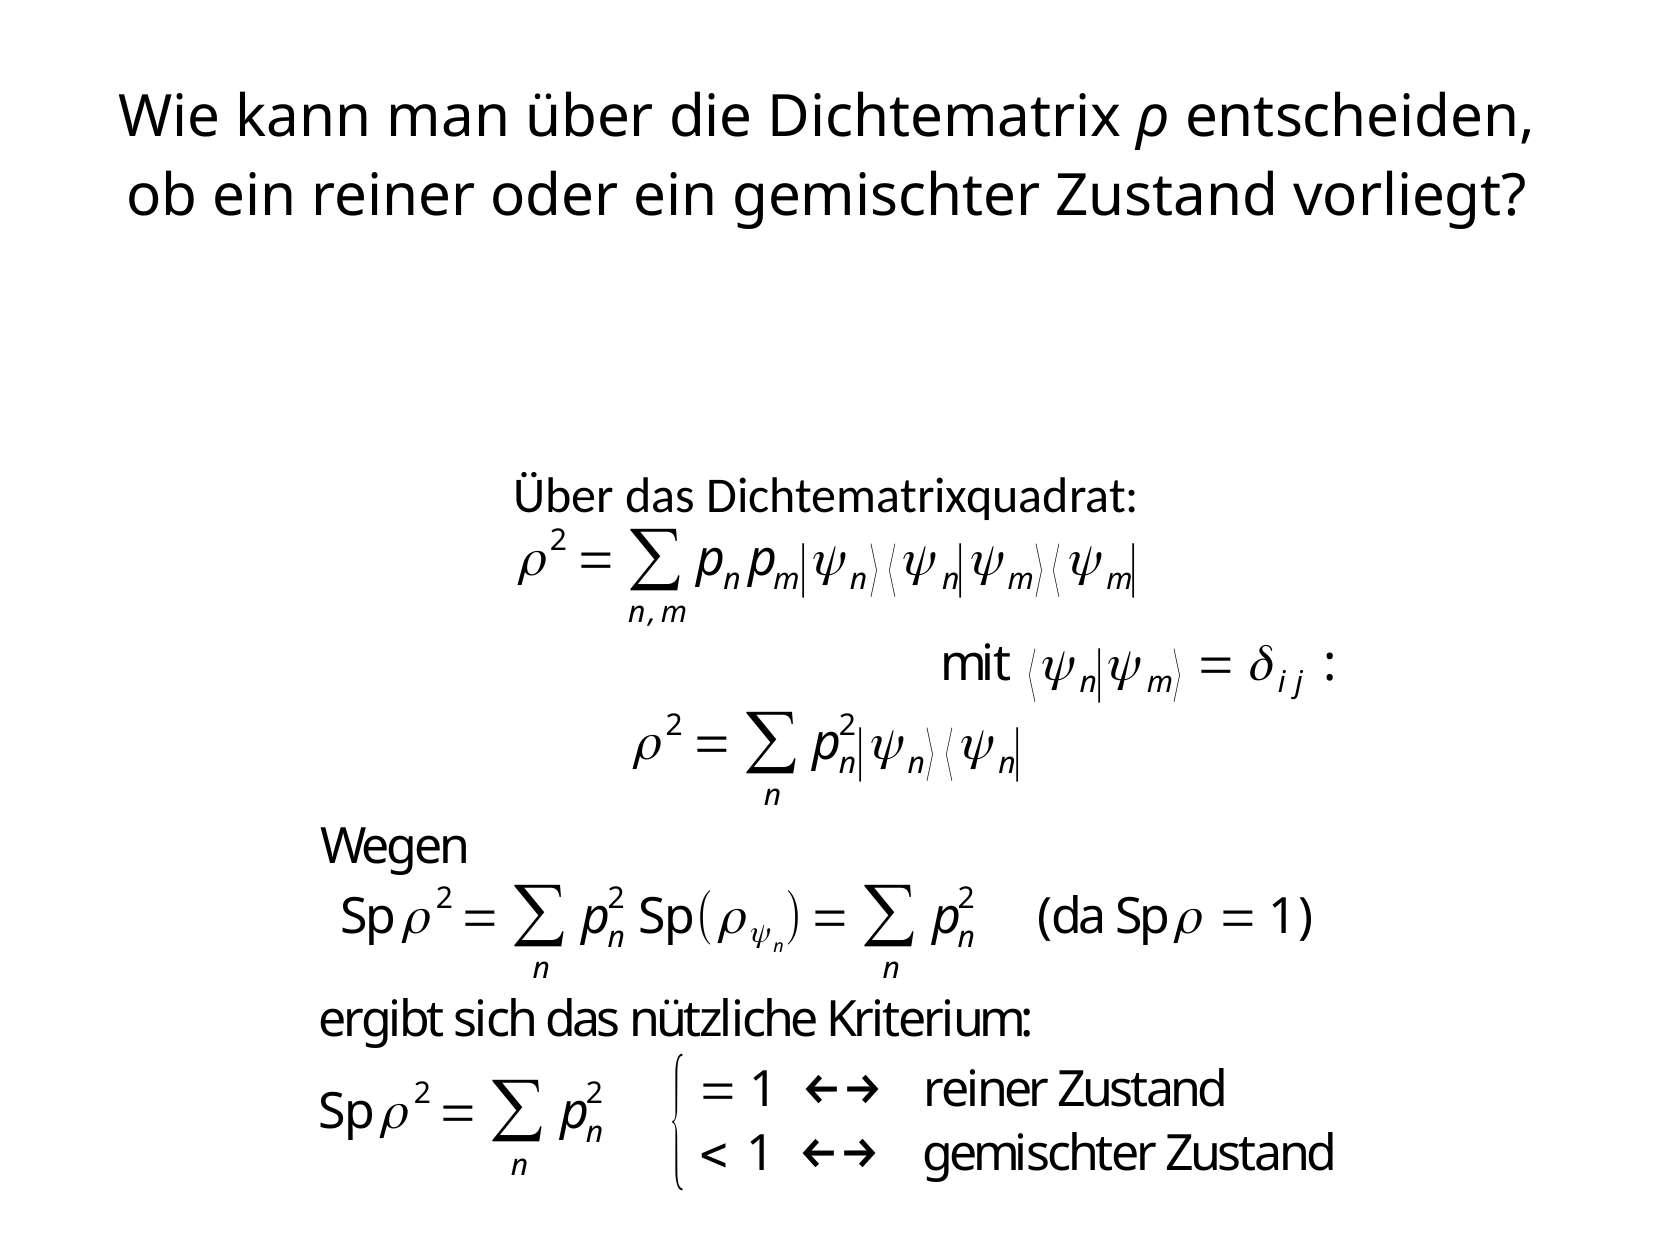

# Wie kann man über die Dichtematrix ρ entscheiden, ob ein reiner oder ein gemischter Zustand vorliegt?
Über das Dichtematrixquadrat: